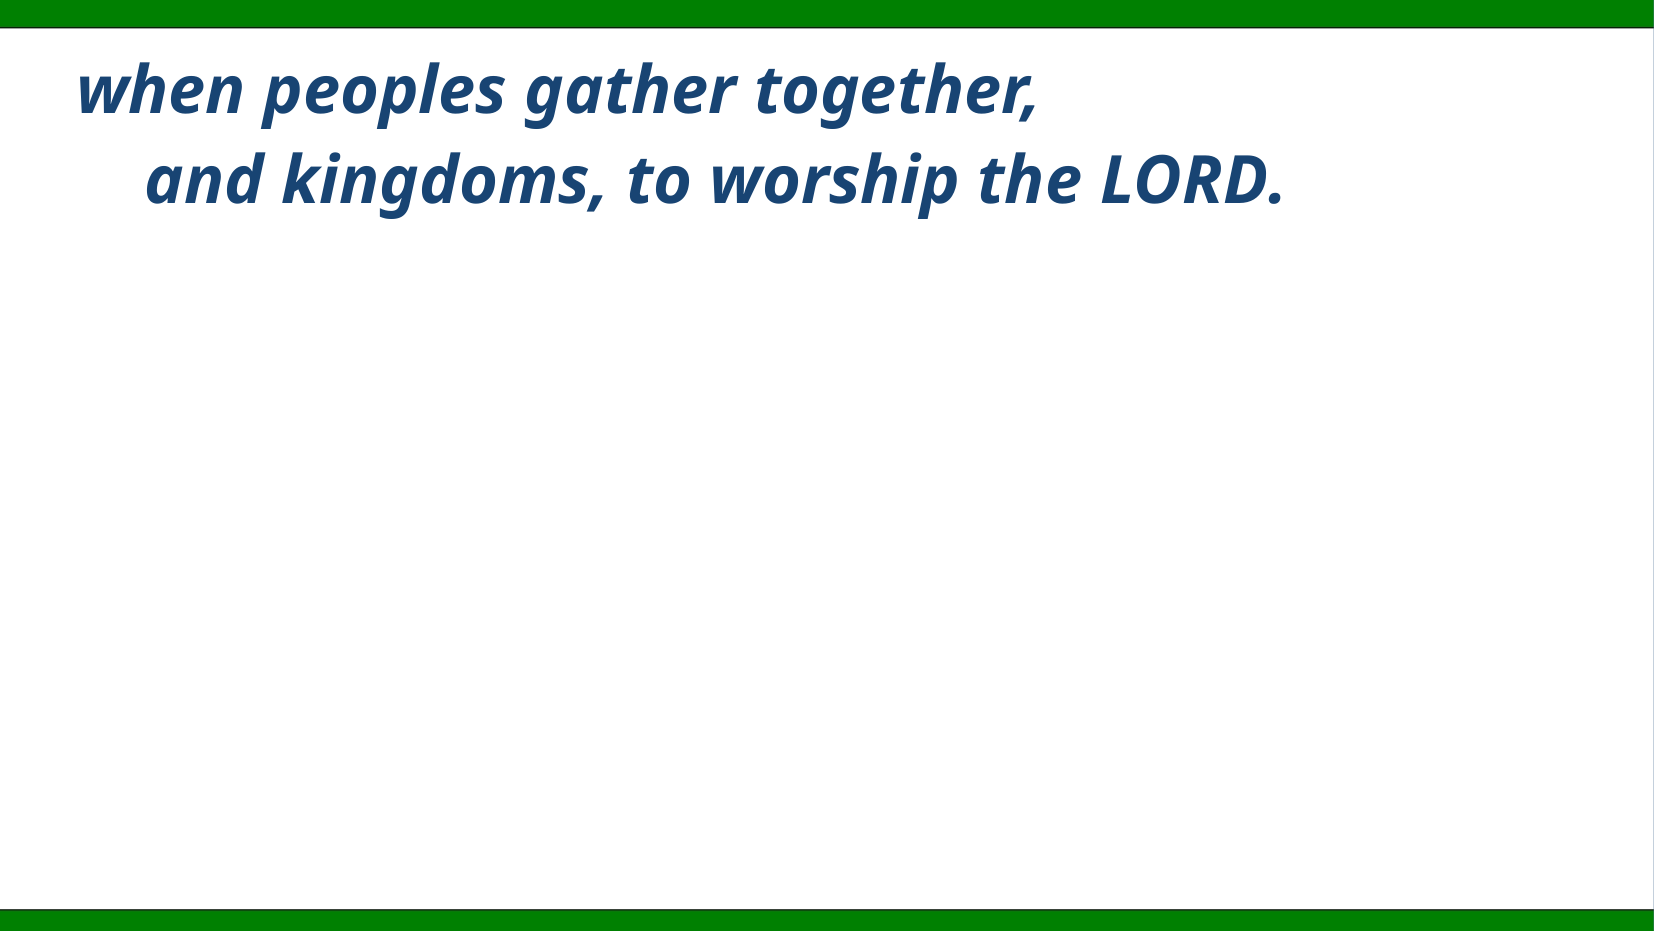

when peoples gather together,
 and kingdoms, to worship the Lord.